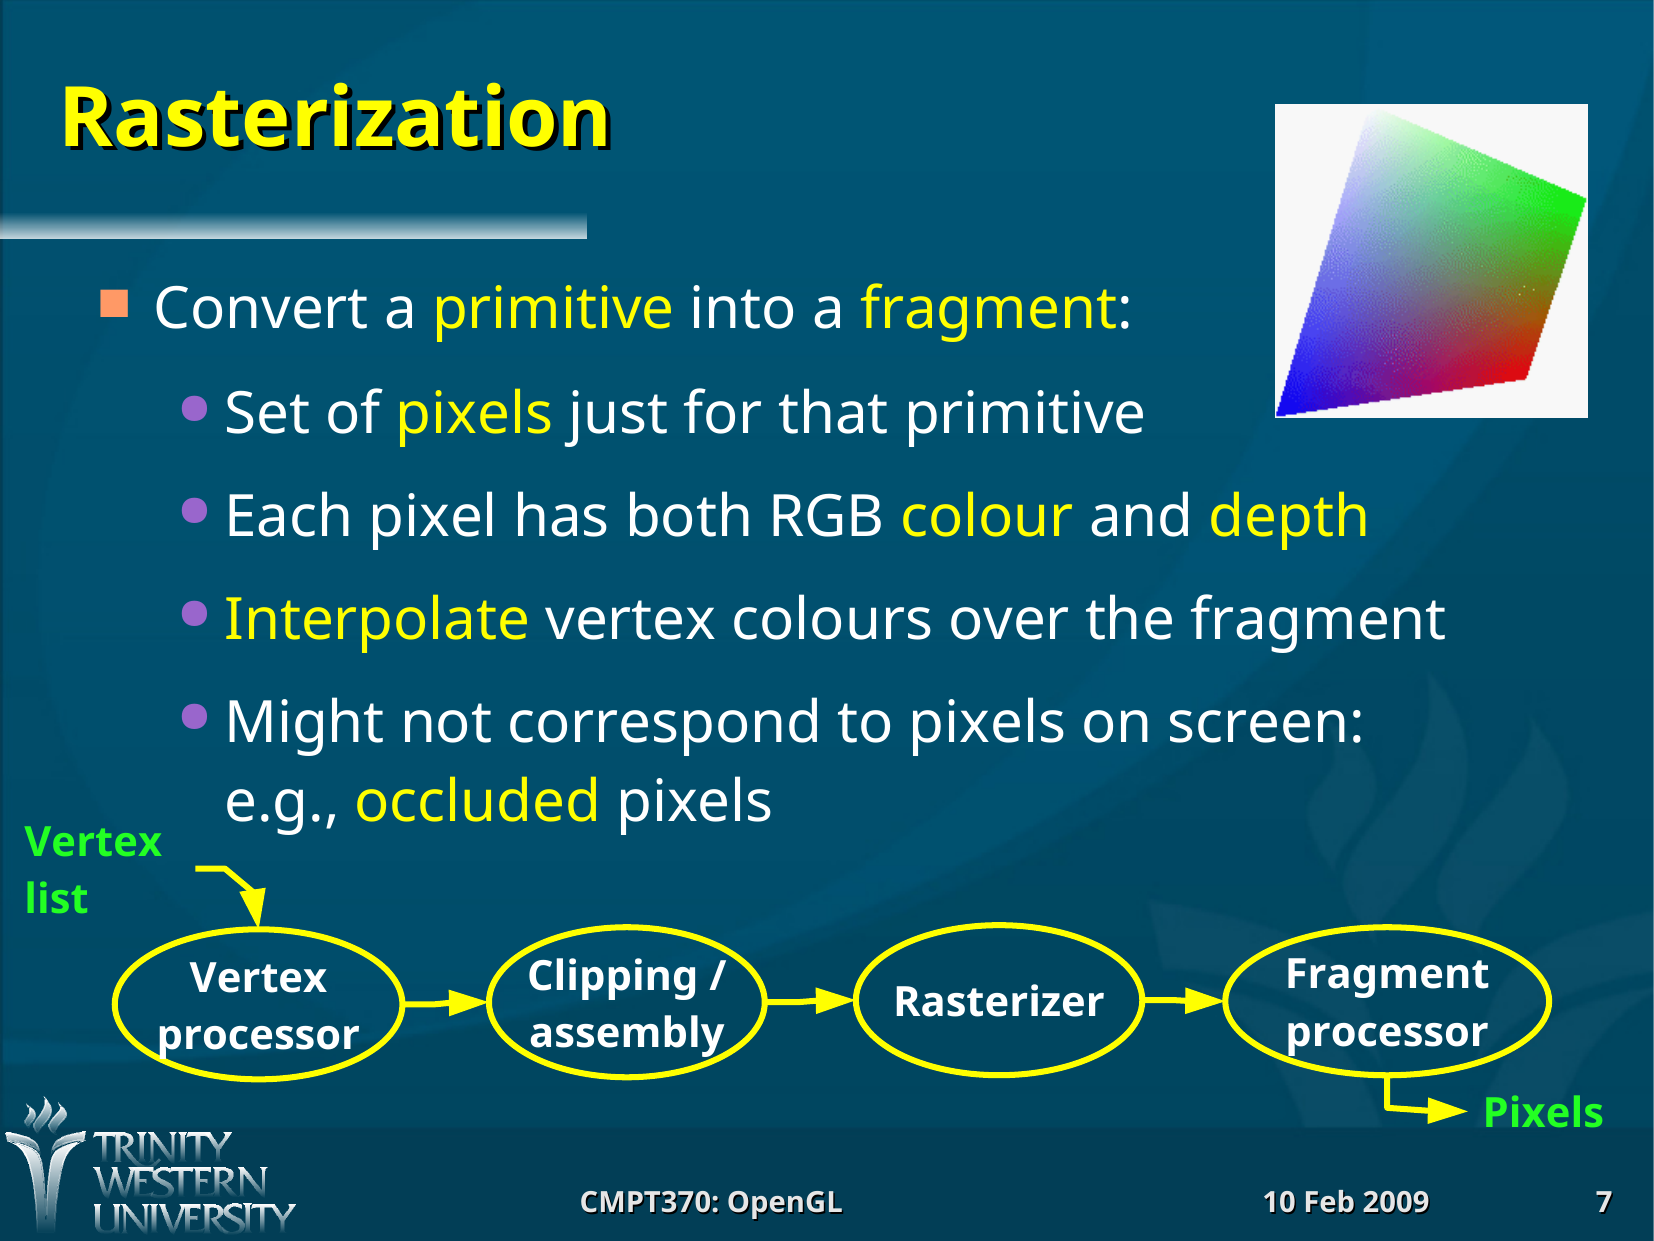

# Rasterization
Convert a primitive into a fragment:
Set of pixels just for that primitive
Each pixel has both RGB colour and depth
Interpolate vertex colours over the fragment
Might not correspond to pixels on screen:
e.g., occluded pixels
Vertex
list
Rasterizer
Clipping /
assembly
Fragment
processor
Vertex
processor
Pixels
CMPT370: OpenGL
10 Feb 2009
7